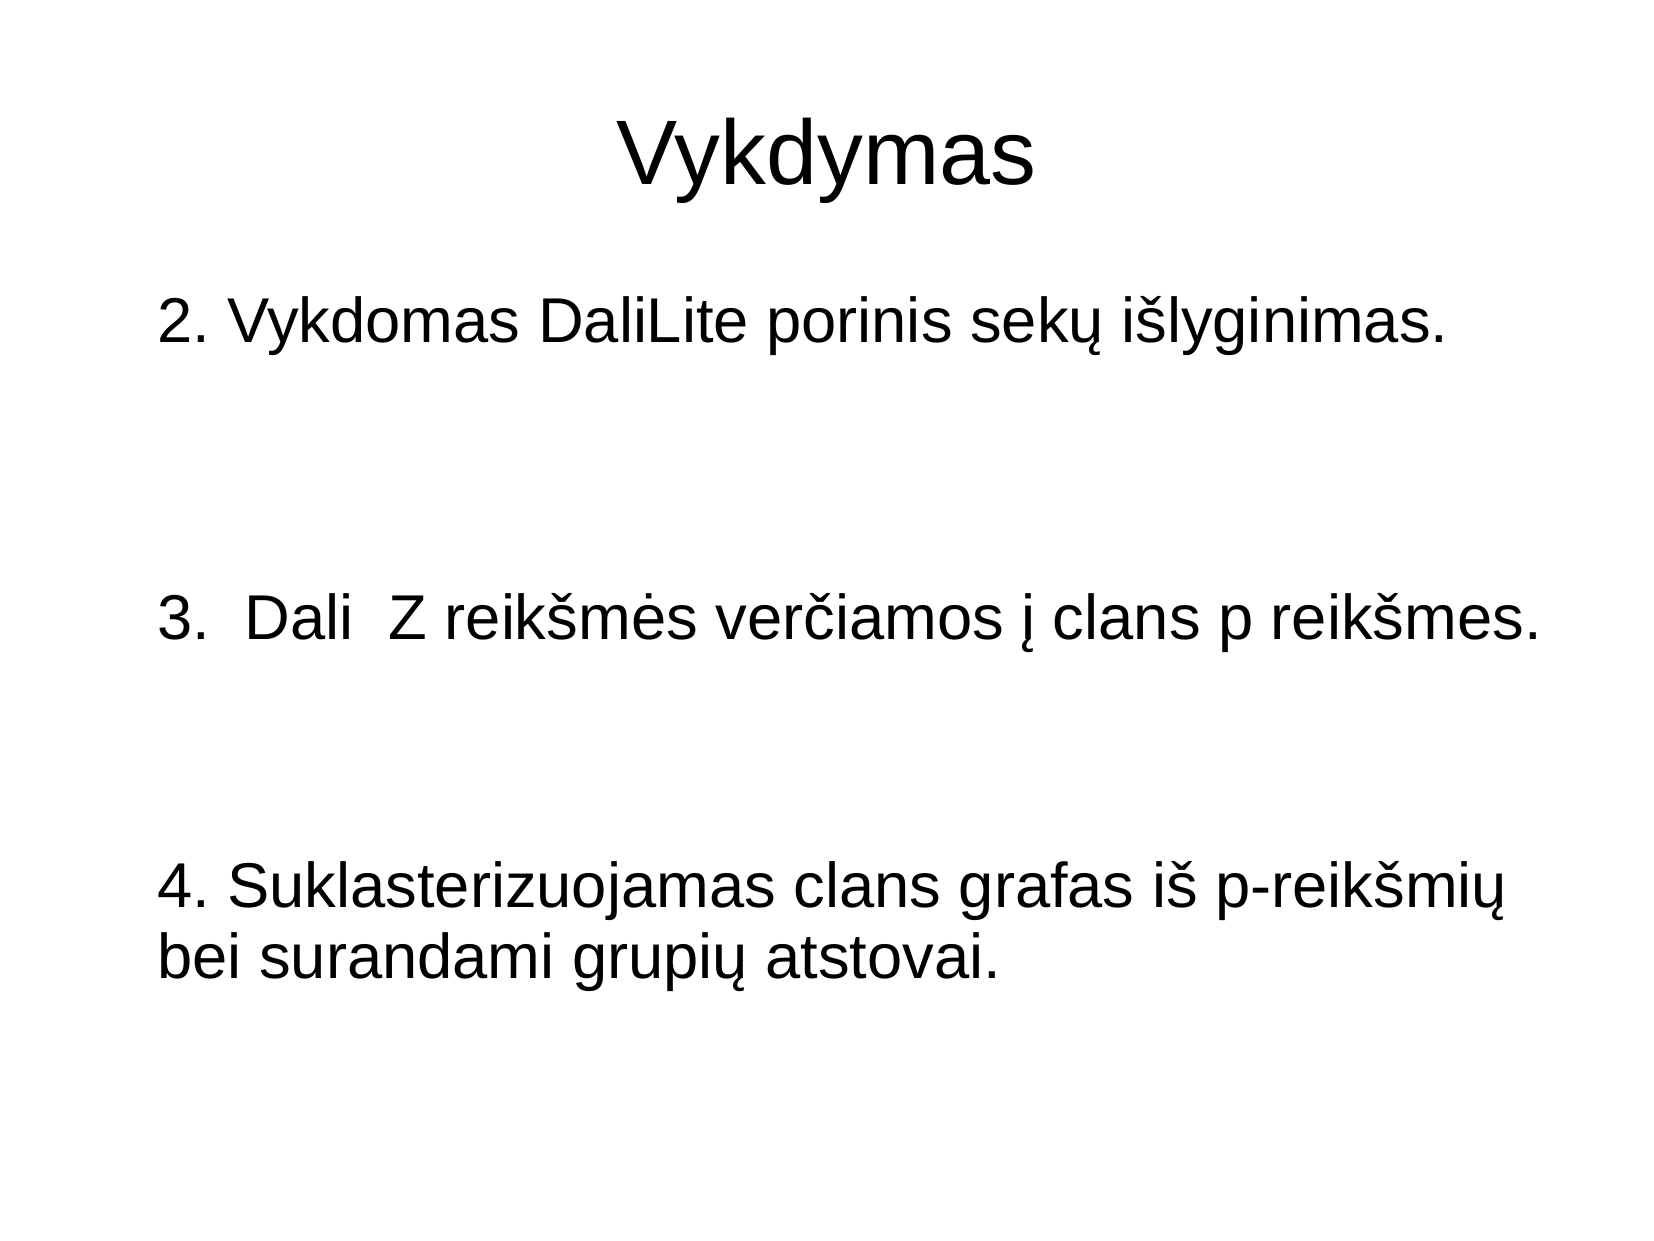

Vykdymas
# 2. Vykdomas DaliLite porinis sekų išlyginimas.
3. Dali Z reikšmės verčiamos į clans p reikšmes.
4. Suklasterizuojamas clans grafas iš p-reikšmių bei surandami grupių atstovai.